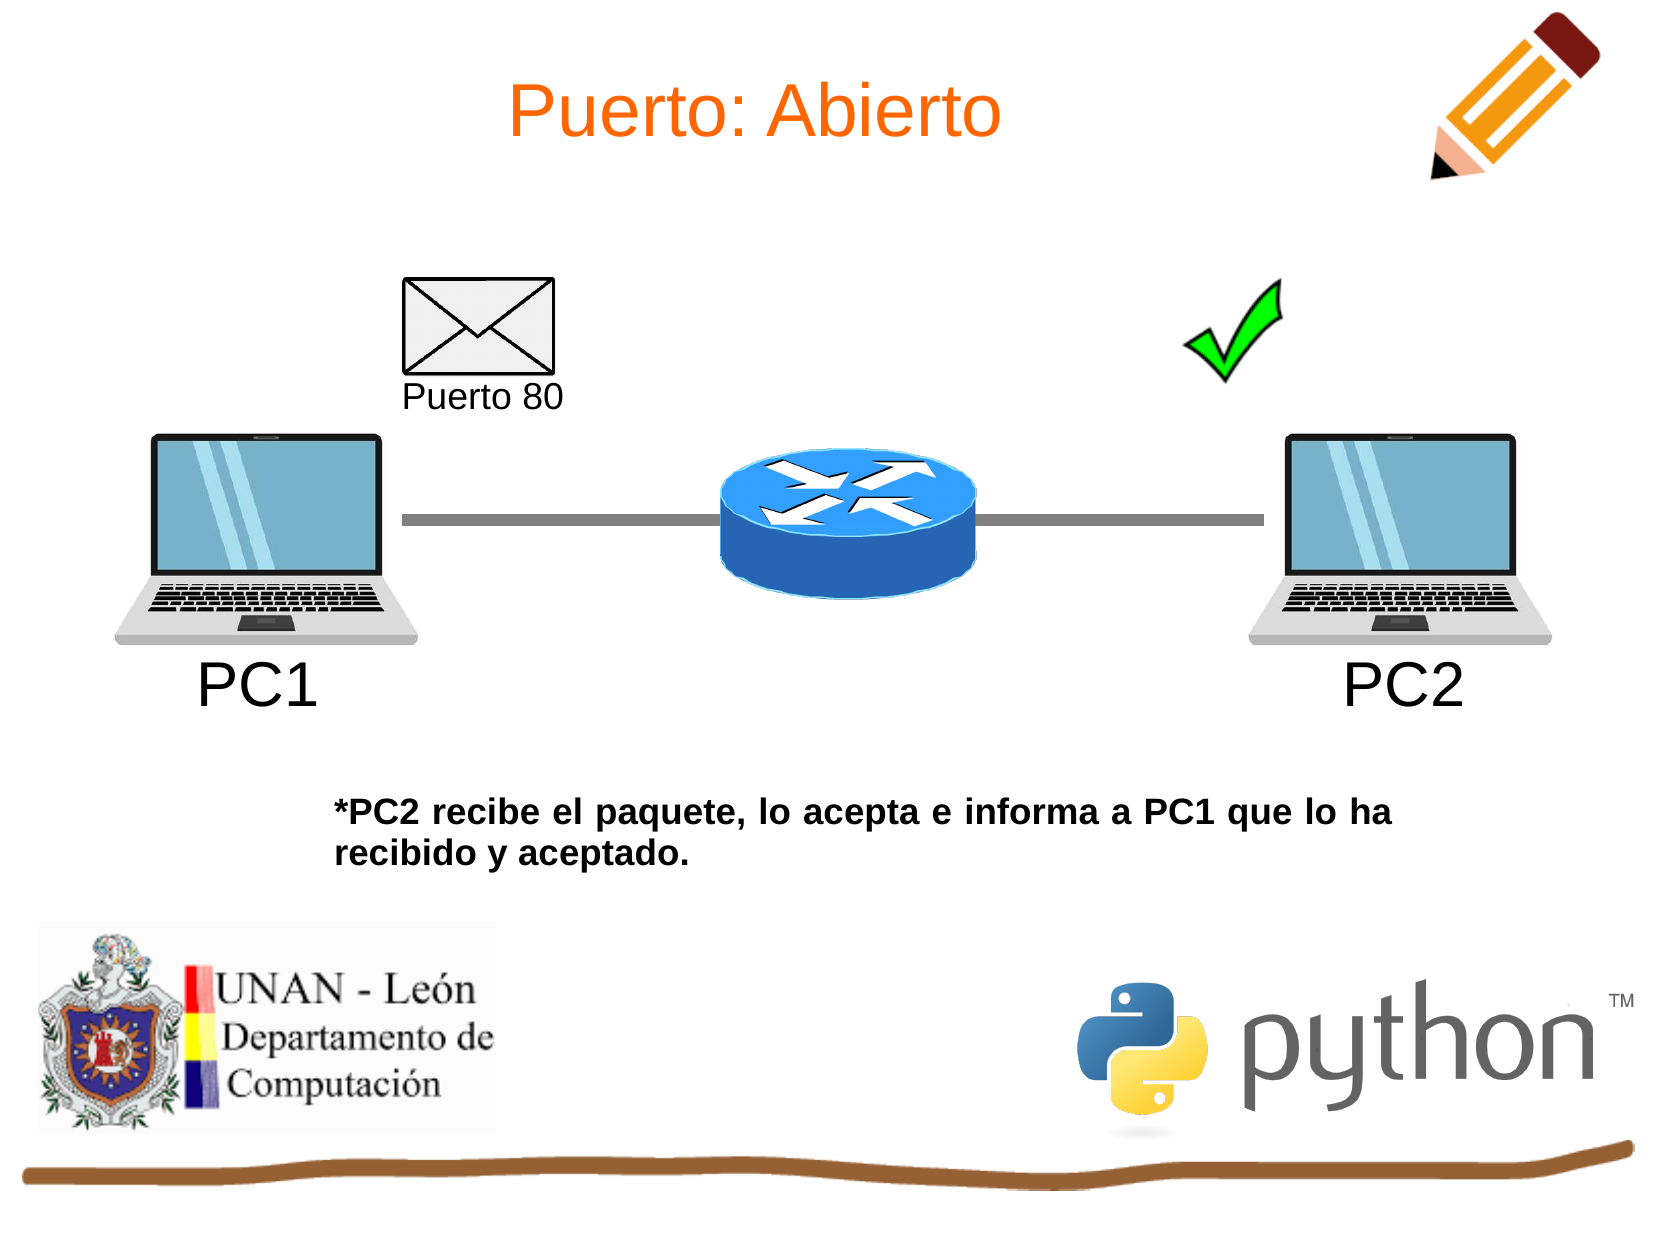

# Puerto: Abierto
Puerto 80
PC1
PC2
*PC2 recibe el paquete, lo acepta e informa a PC1 que lo ha recibido y aceptado.